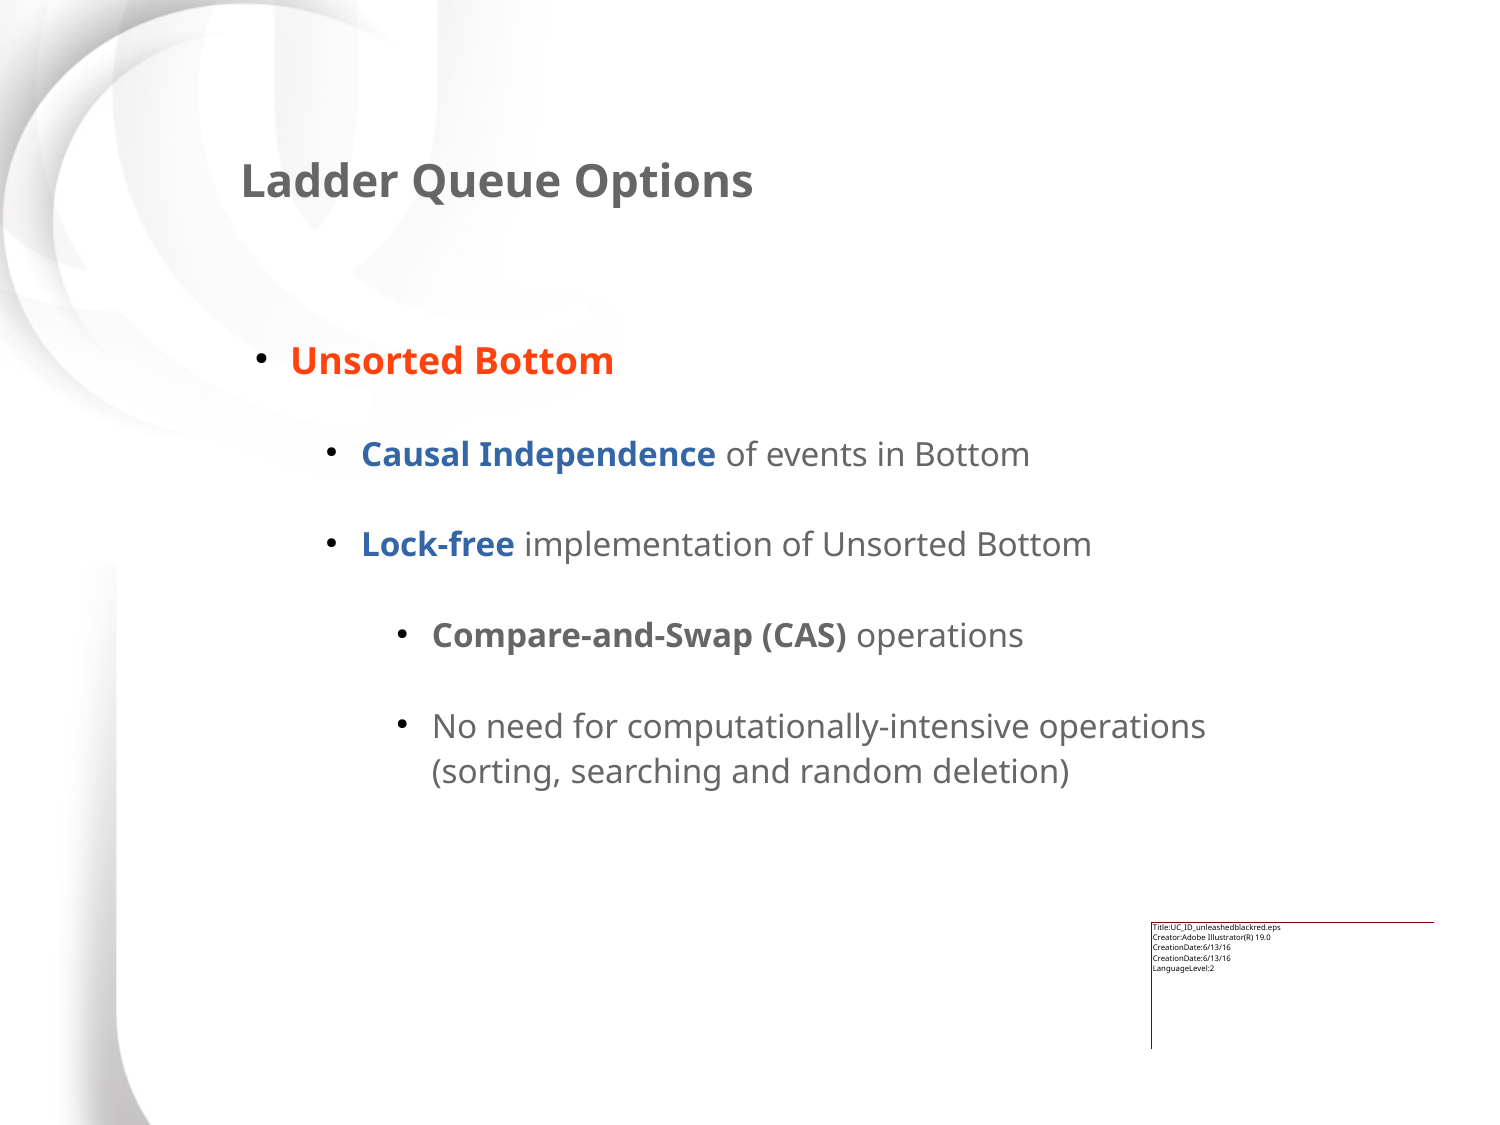

# Ladder Queue Options
Unsorted Bottom
Causal Independence of events in Bottom
Lock-free implementation of Unsorted Bottom
Compare-and-Swap (CAS) operations
No need for computationally-intensive operations (sorting, searching and random deletion)